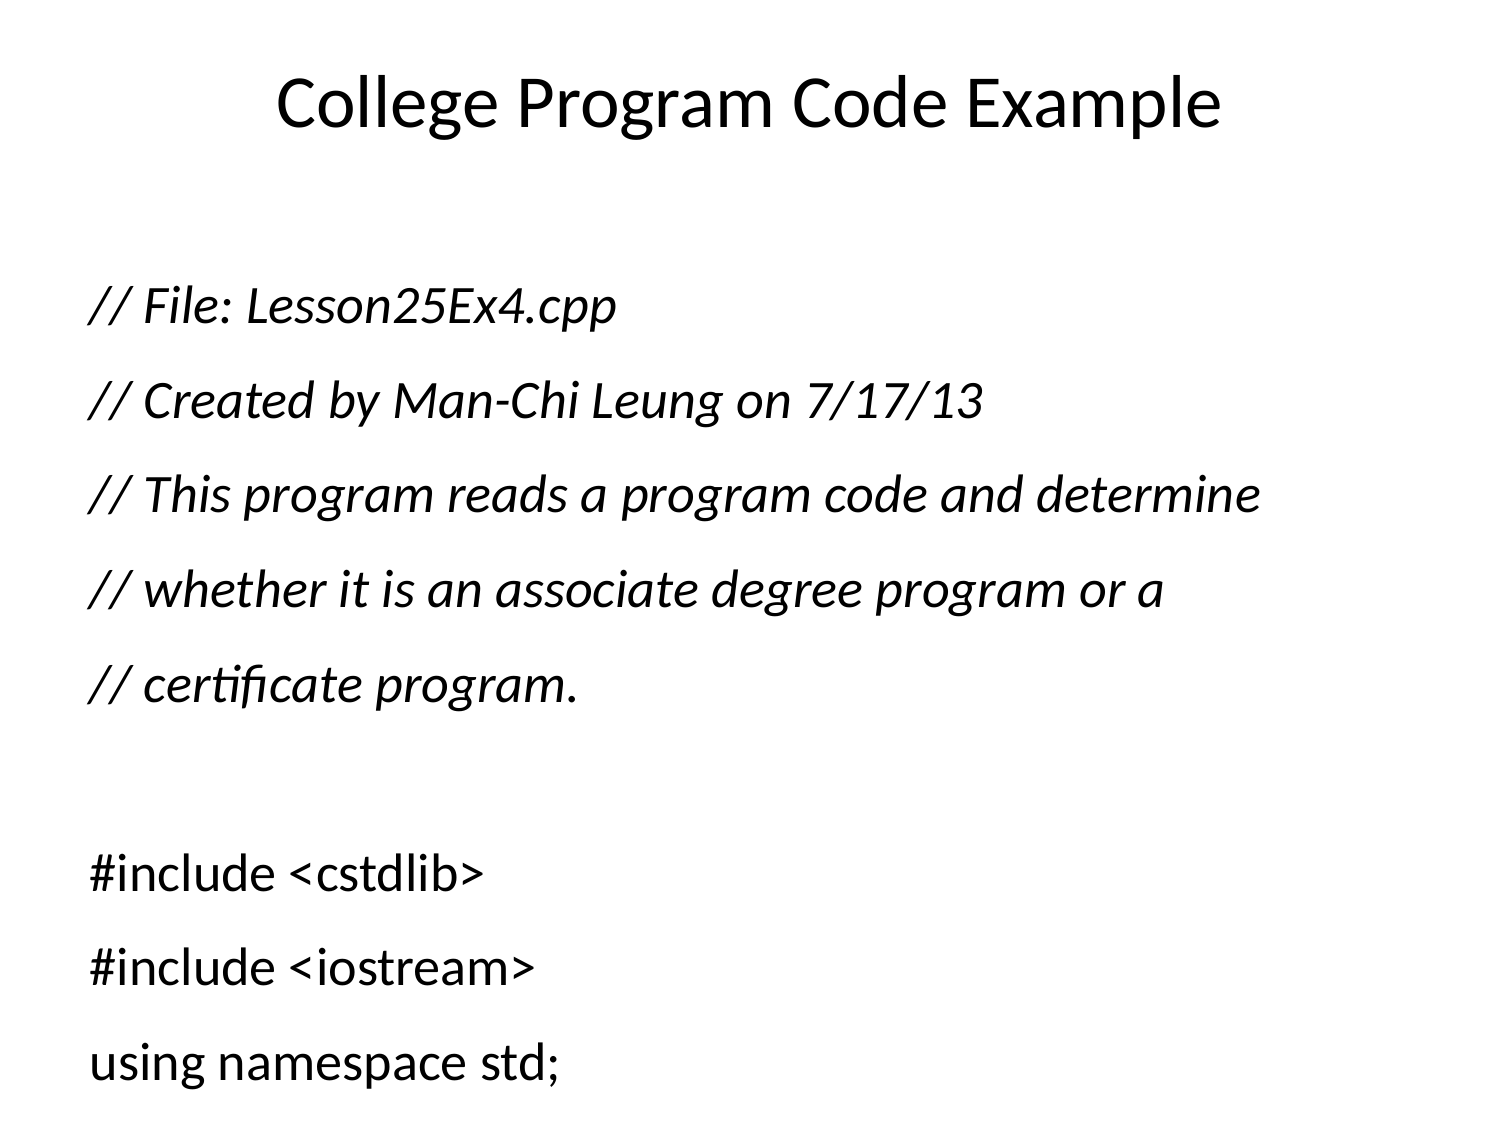

# College Program Code Example
// File: Lesson25Ex4.cpp
// Created by Man-Chi Leung on 7/17/13
// This program reads a program code and determine
// whether it is an associate degree program or a
// certificate program.
#include <cstdlib>
#include <iostream>
using namespace std;